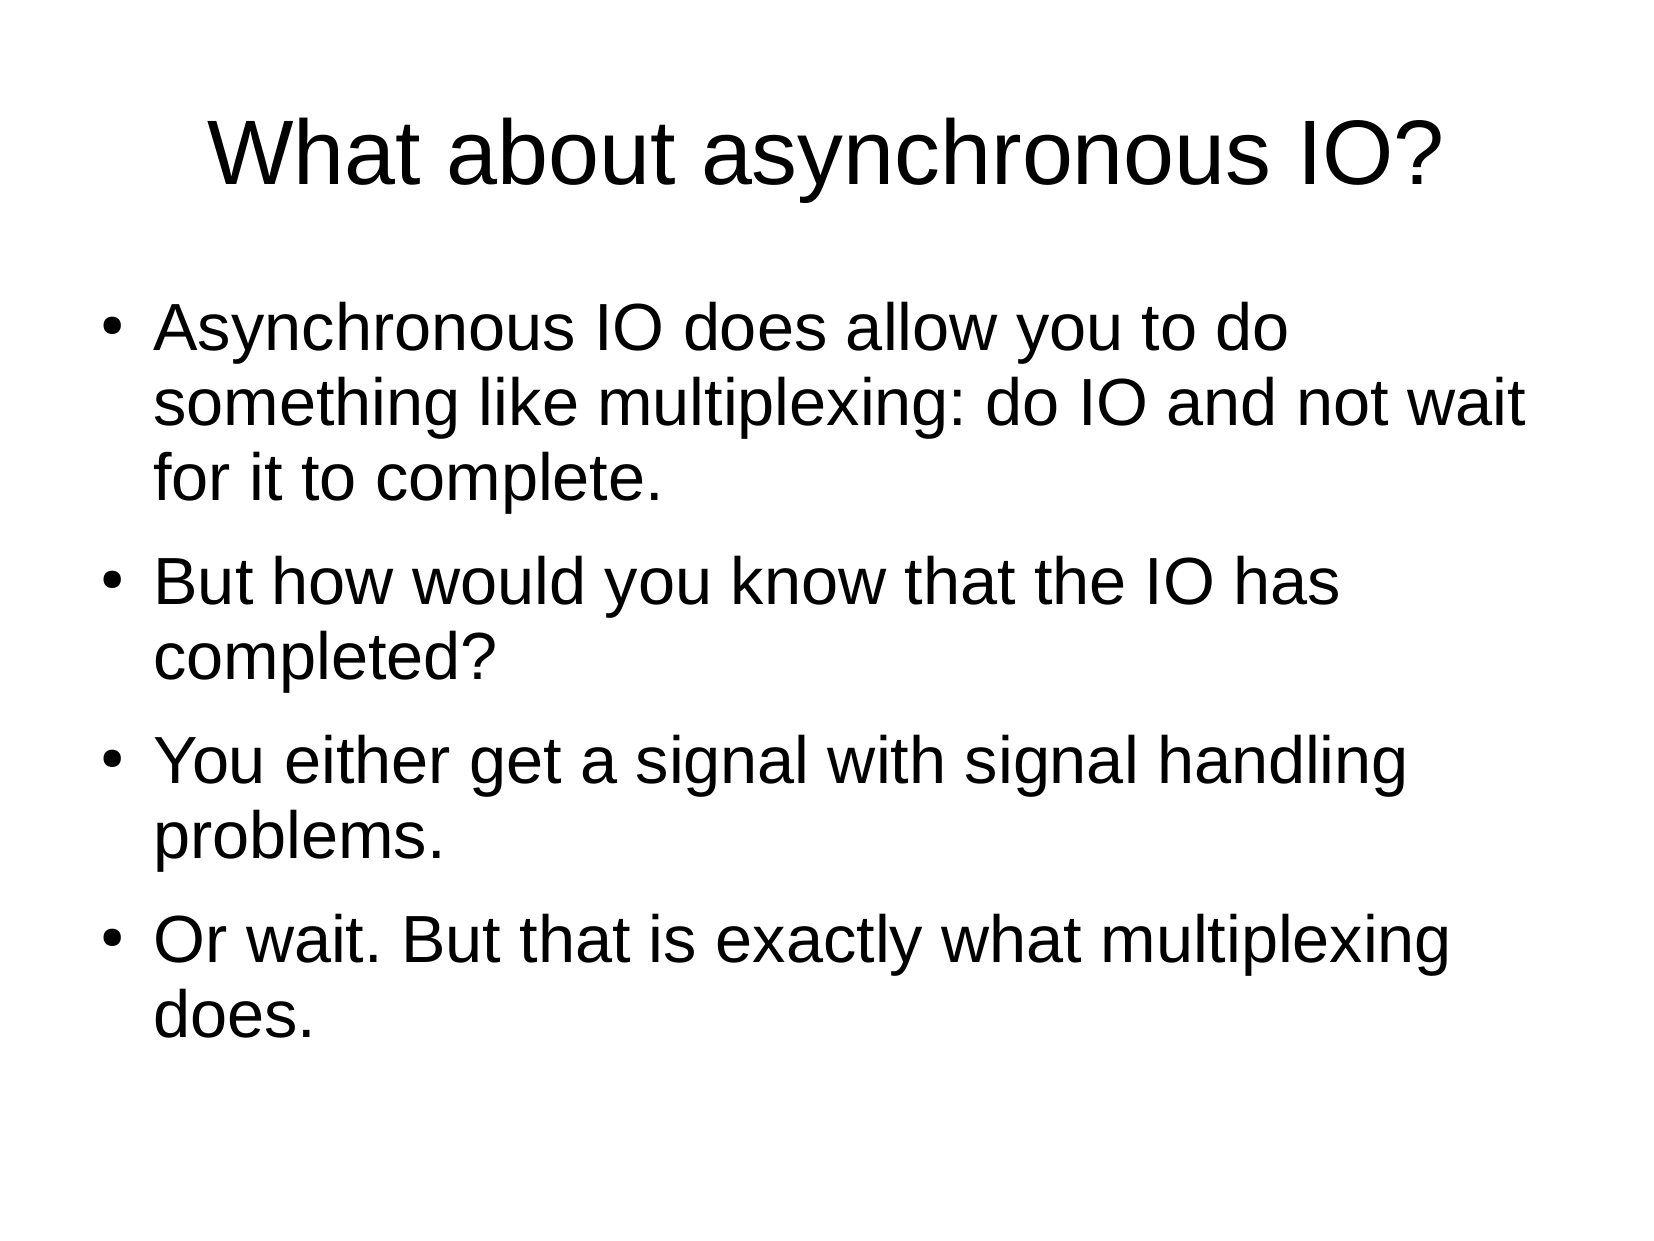

# What about asynchronous IO?
Asynchronous IO does allow you to do something like multiplexing: do IO and not wait for it to complete.
But how would you know that the IO has completed?
You either get a signal with signal handling problems.
Or wait. But that is exactly what multiplexing does.